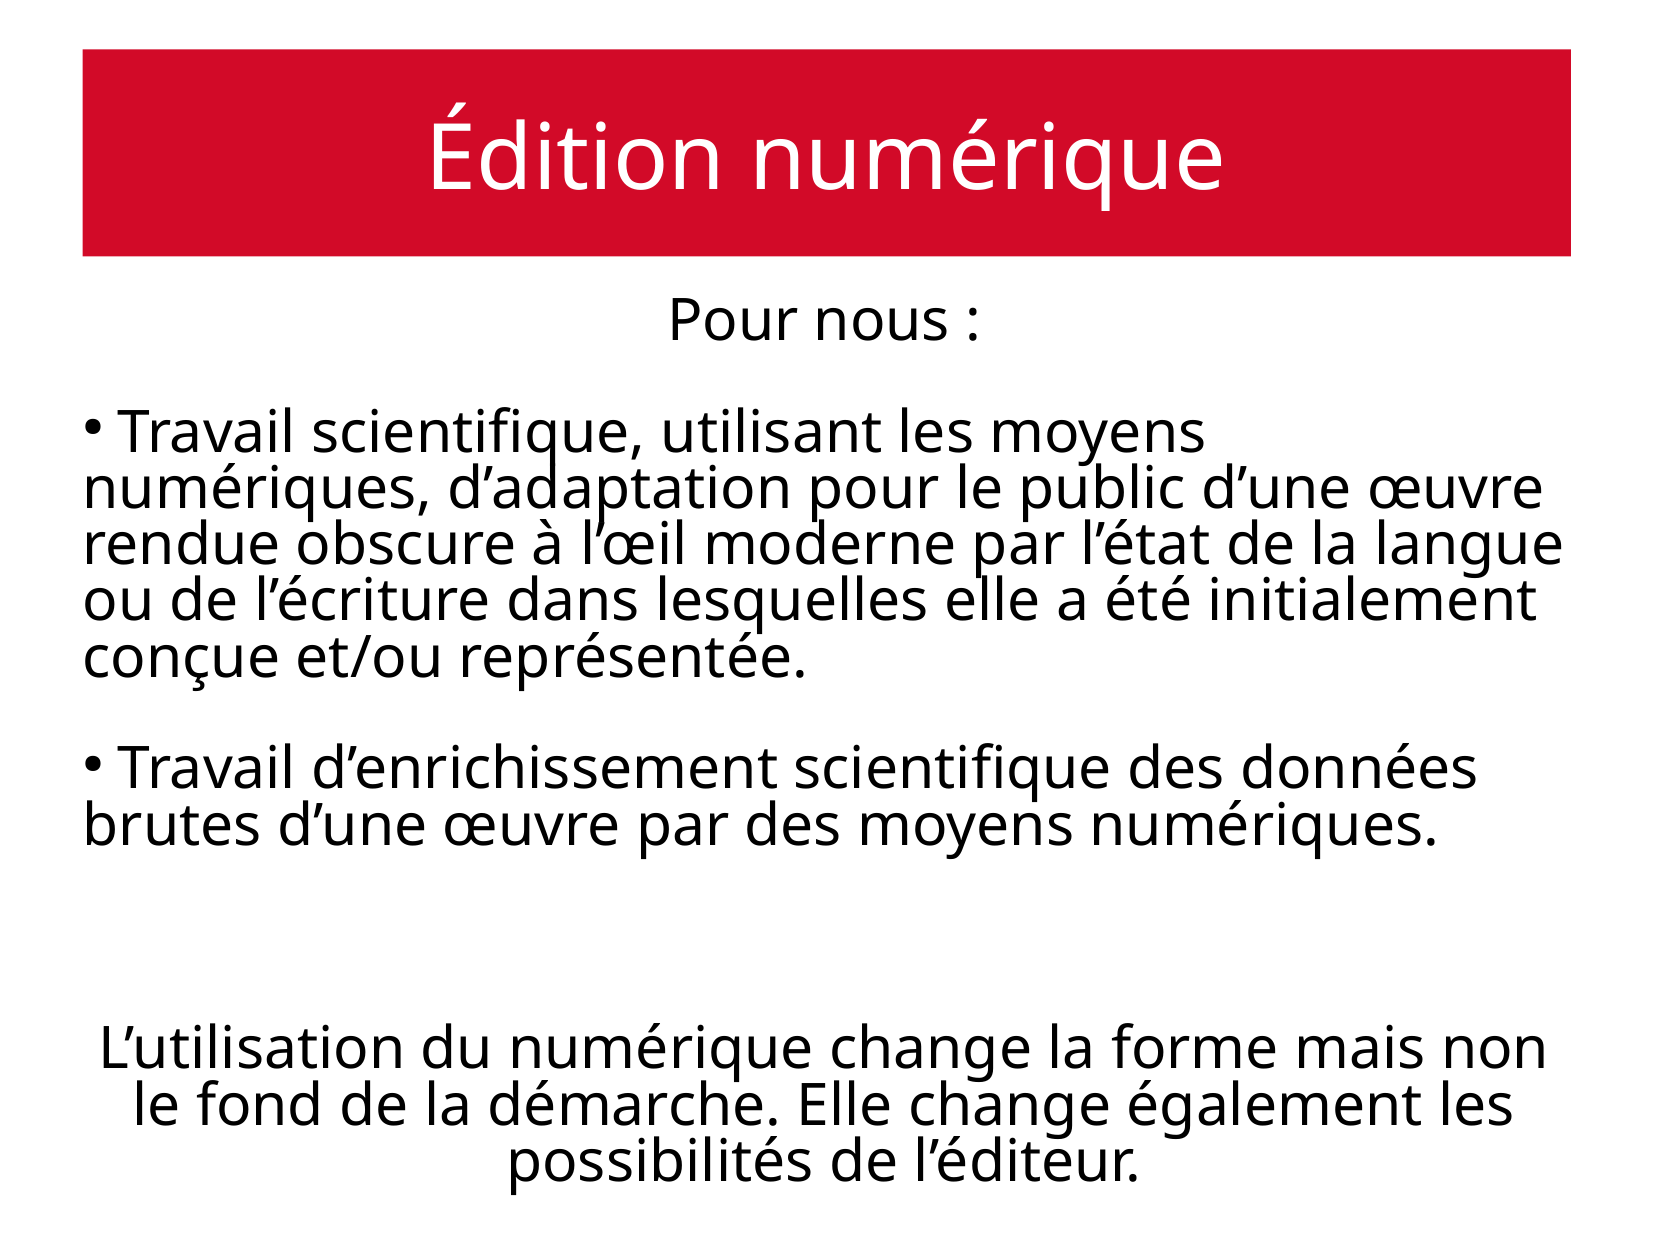

# Édition numérique
Pour nous :
 Travail scientifique, utilisant les moyens numériques, d’adaptation pour le public d’une œuvre rendue obscure à l’œil moderne par l’état de la langue ou de l’écriture dans lesquelles elle a été initialement conçue et/ou représentée.
 Travail d’enrichissement scientifique des données brutes d’une œuvre par des moyens numériques.
L’utilisation du numérique change la forme mais non le fond de la démarche. Elle change également les possibilités de l’éditeur.